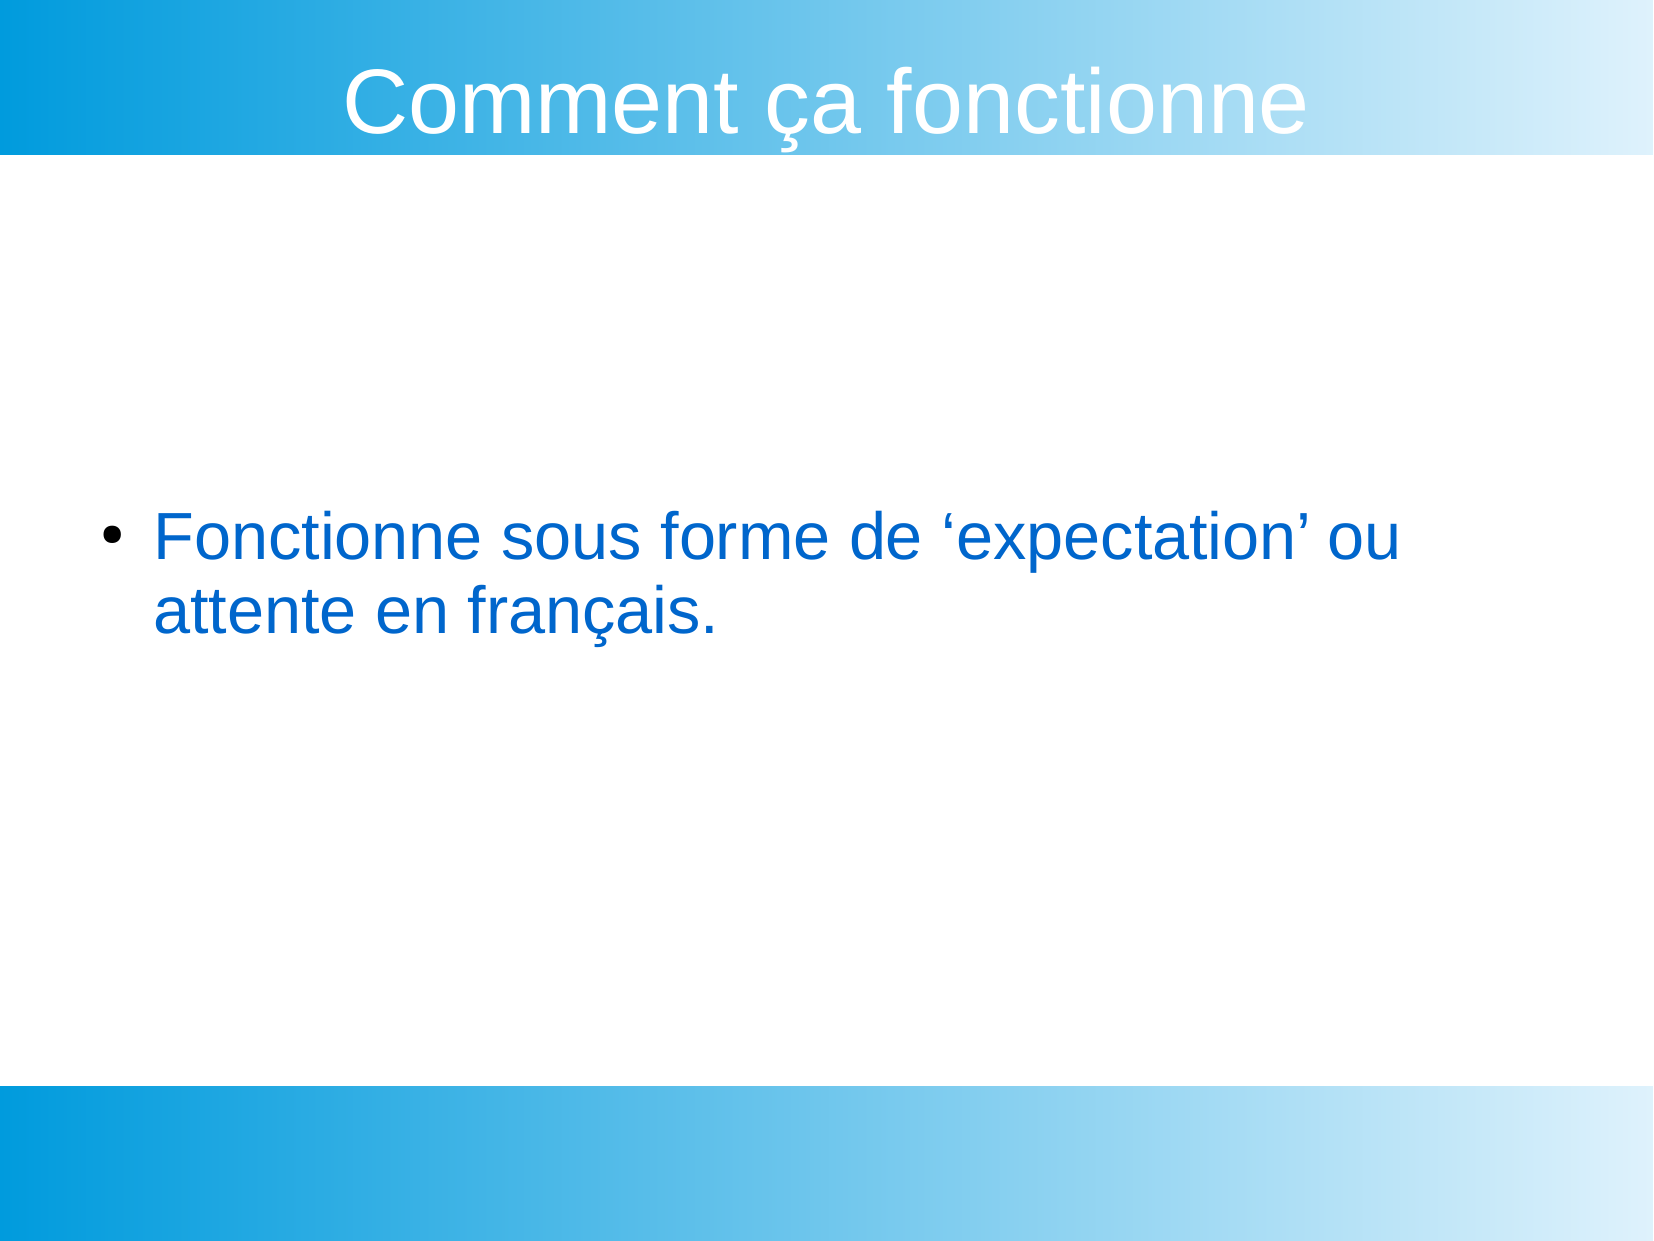

# Comment ça fonctionne
Fonctionne sous forme de ‘expectation’ ou attente en français.